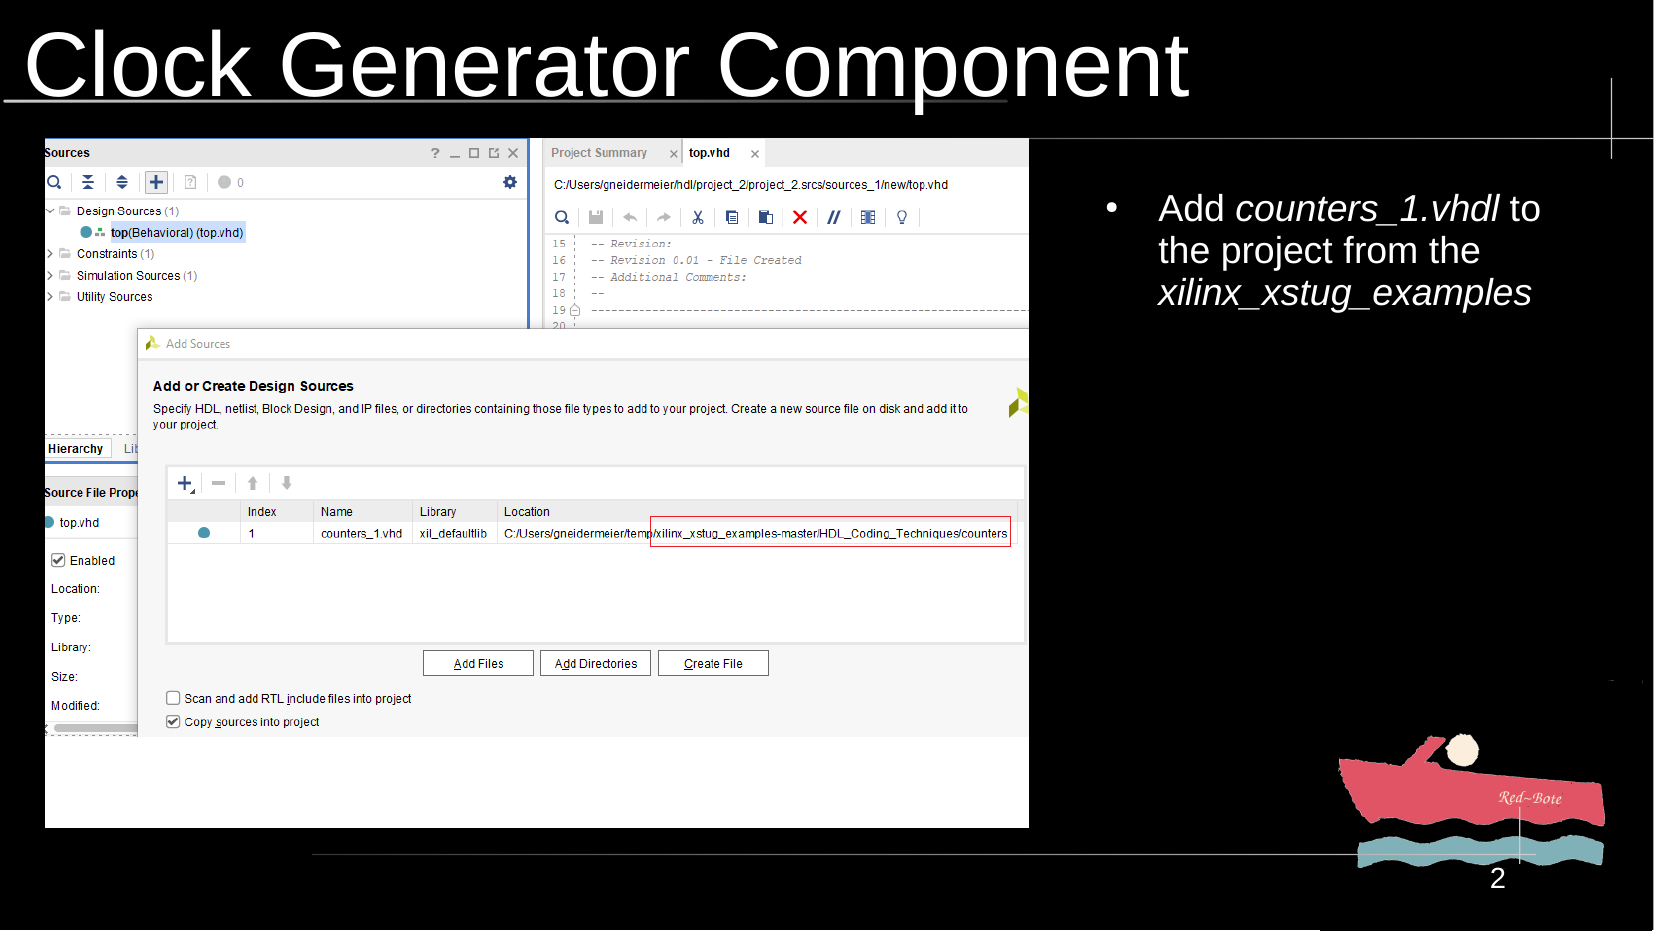

# Clock Generator Component
Add counters_1.vhdl to the project from the xilinx_xstug_examples
2